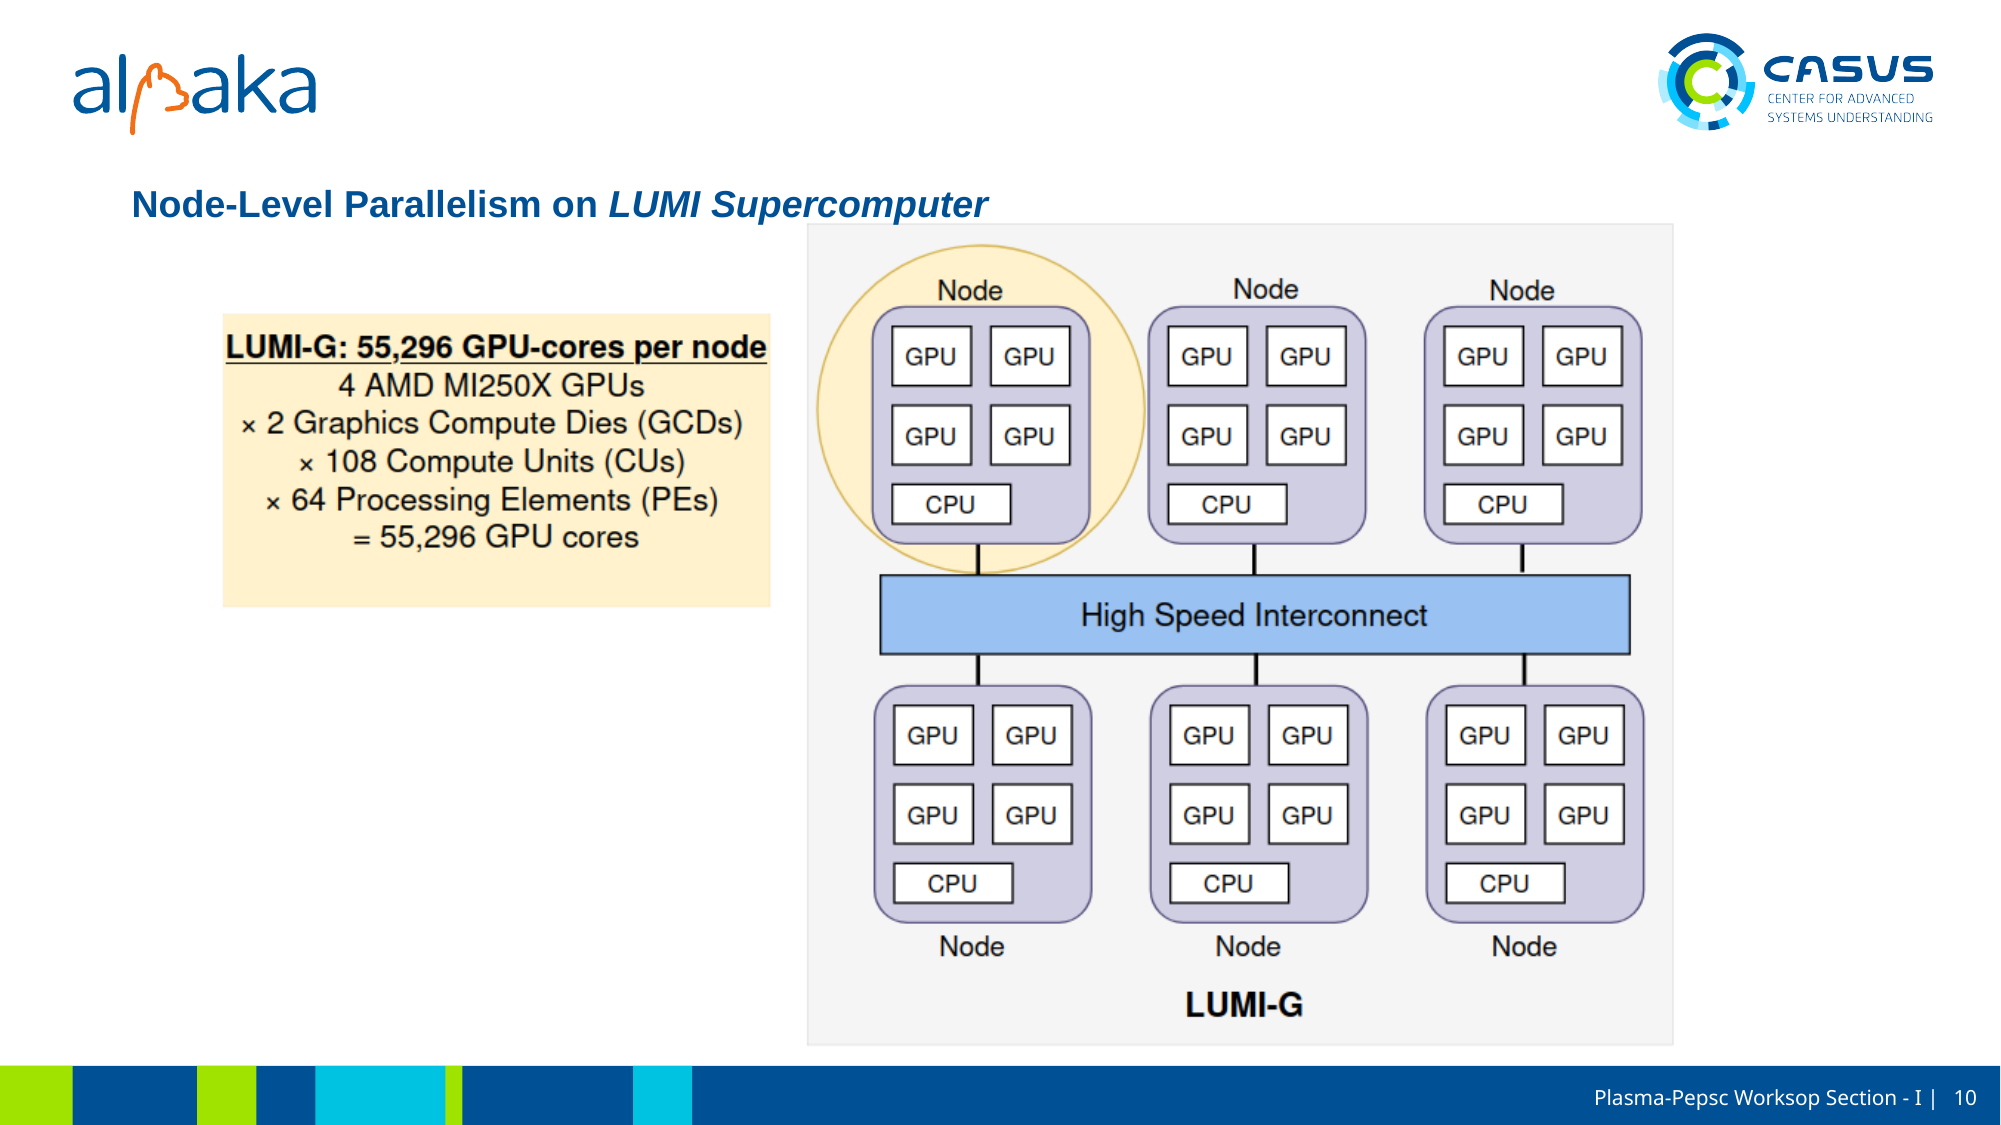

Node-Level Parallelism on LUMI Supercomputer
Plasma-Pepsc Worksop Section - I
10